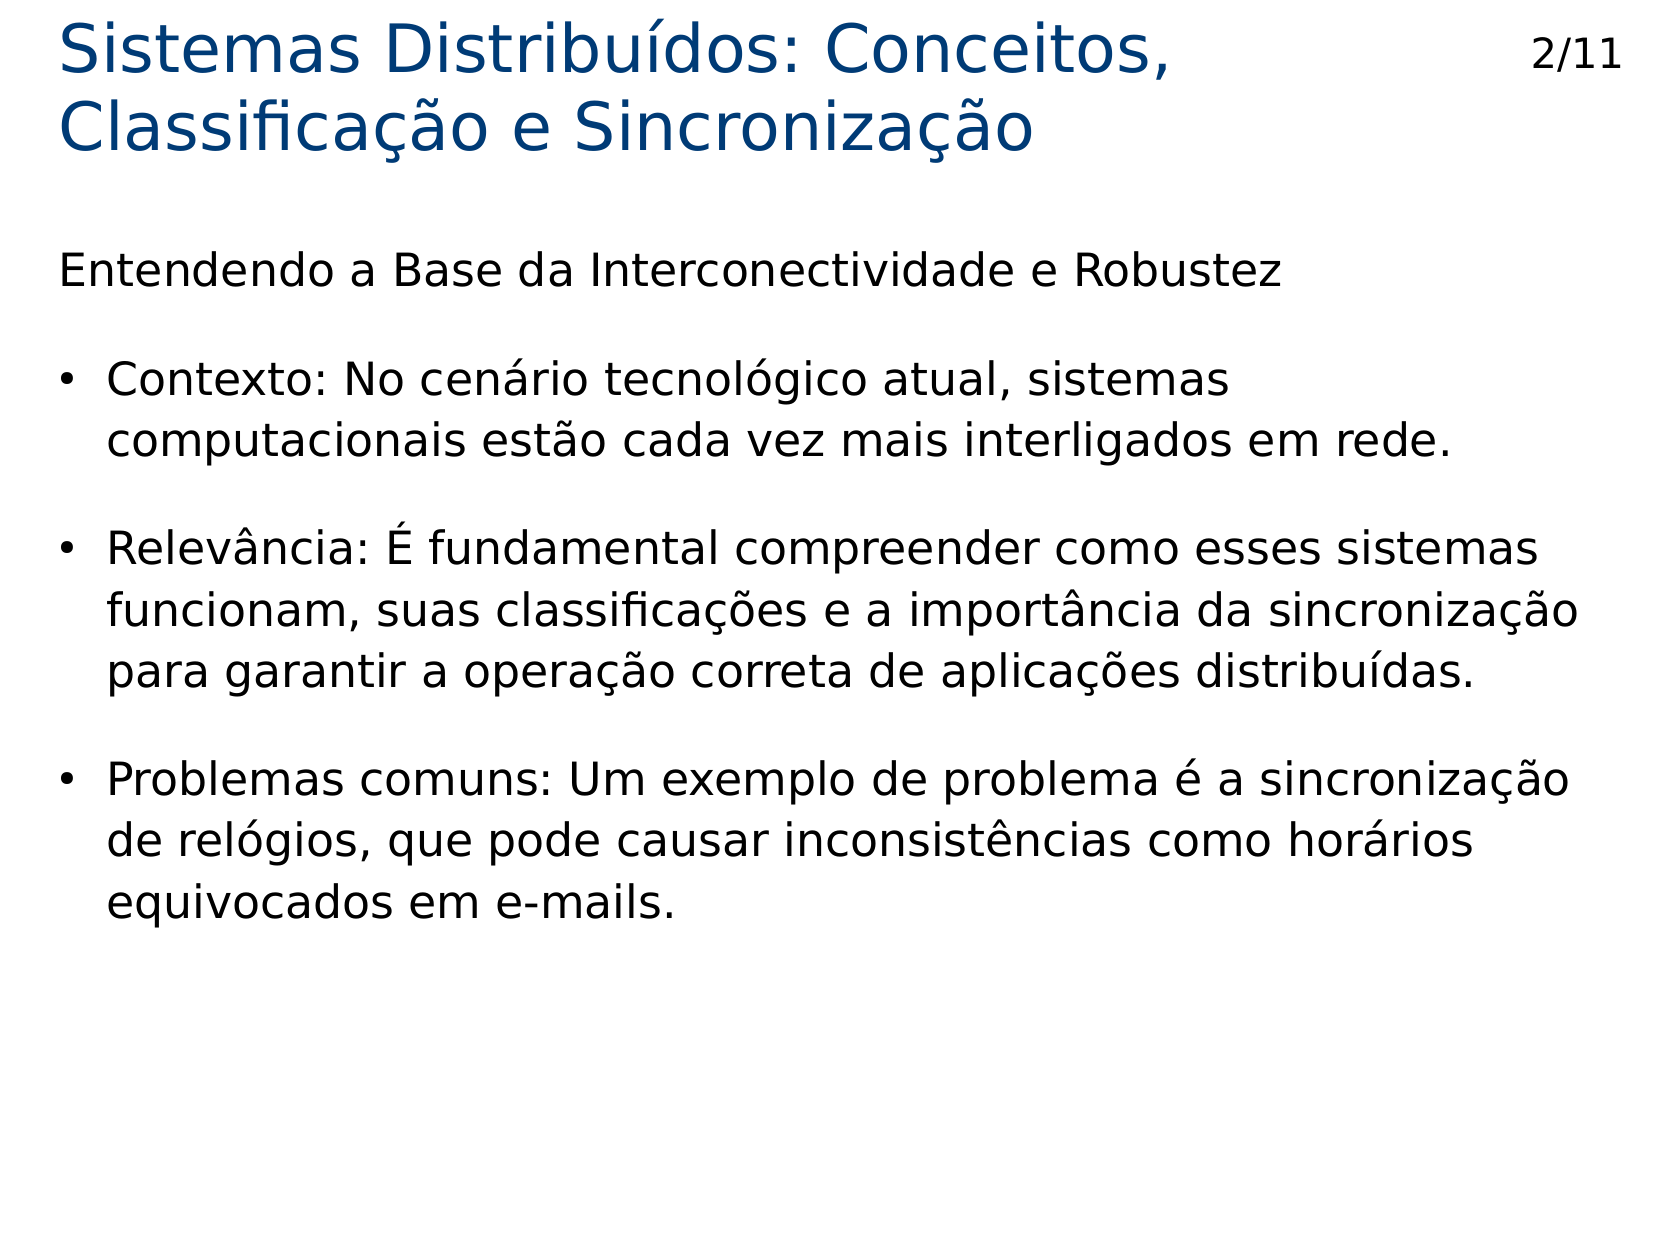

# Sistemas Distribuídos: Conceitos, Classificação e Sincronização
2
Entendendo a Base da Interconectividade e Robustez
Contexto: No cenário tecnológico atual, sistemas computacionais estão cada vez mais interligados em rede.
Relevância: É fundamental compreender como esses sistemas funcionam, suas classificações e a importância da sincronização para garantir a operação correta de aplicações distribuídas.
Problemas comuns: Um exemplo de problema é a sincronização de relógios, que pode causar inconsistências como horários equivocados em e-mails.